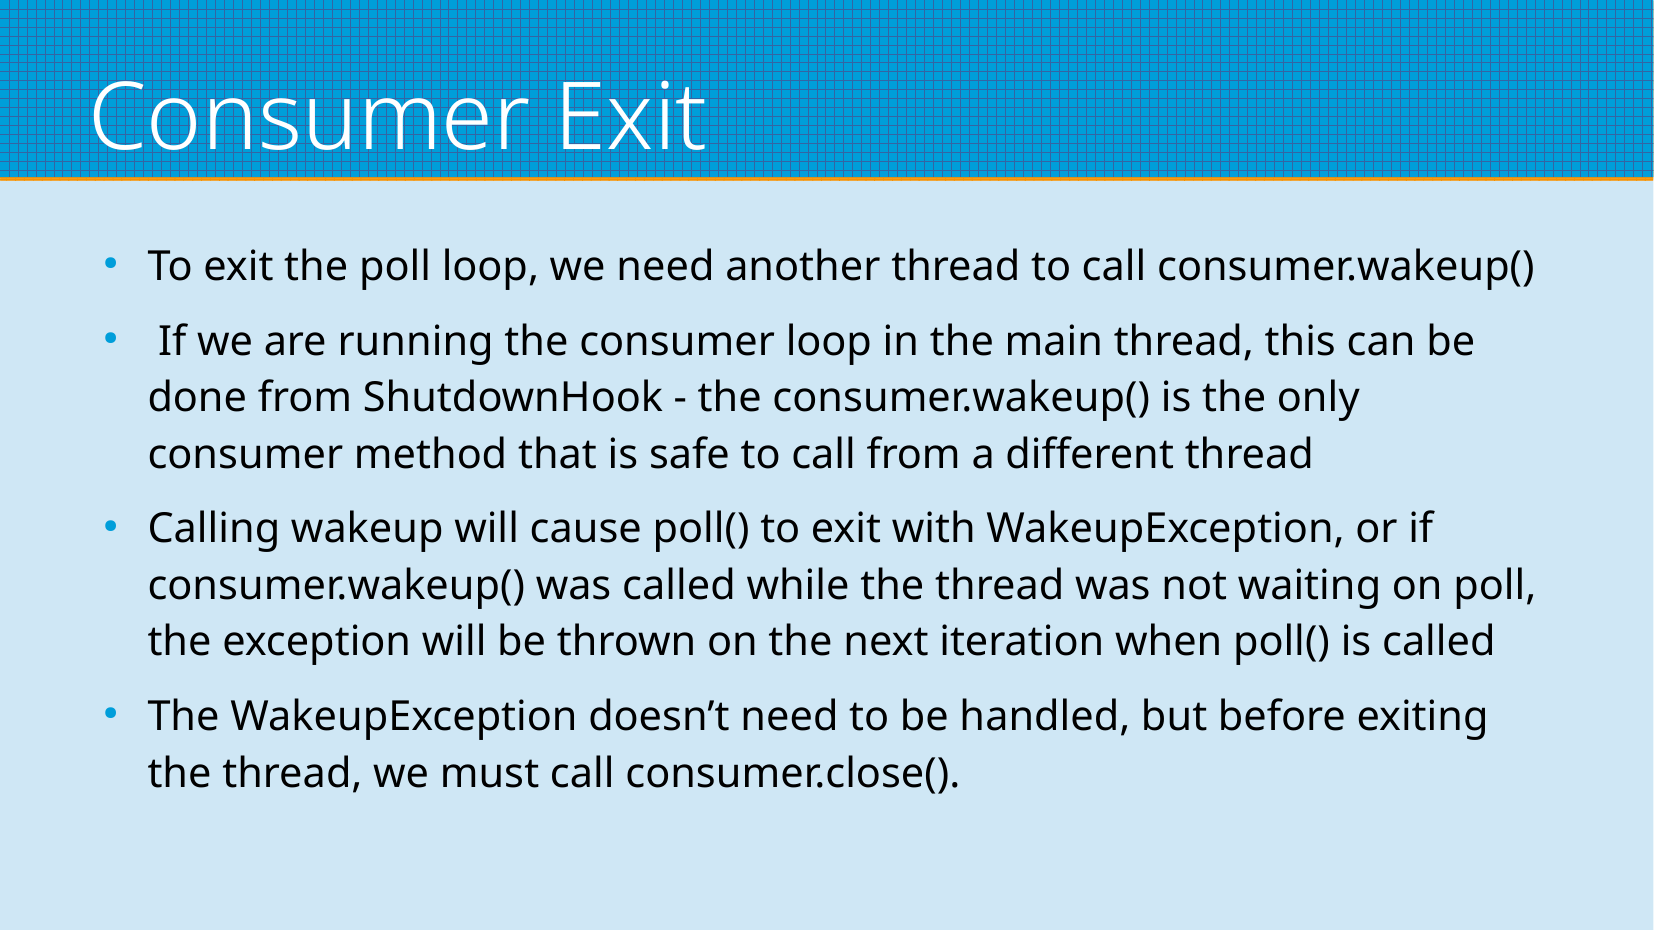

# Consumer Exit
To exit the poll loop, we need another thread to call consumer.wakeup()
 If we are running the consumer loop in the main thread, this can be done from ShutdownHook - the consumer.wakeup() is the only consumer method that is safe to call from a different thread
Calling wakeup will cause poll() to exit with WakeupException, or if consumer.wakeup() was called while the thread was not waiting on poll, the exception will be thrown on the next iteration when poll() is called
The WakeupException doesn’t need to be handled, but before exiting the thread, we must call consumer.close().